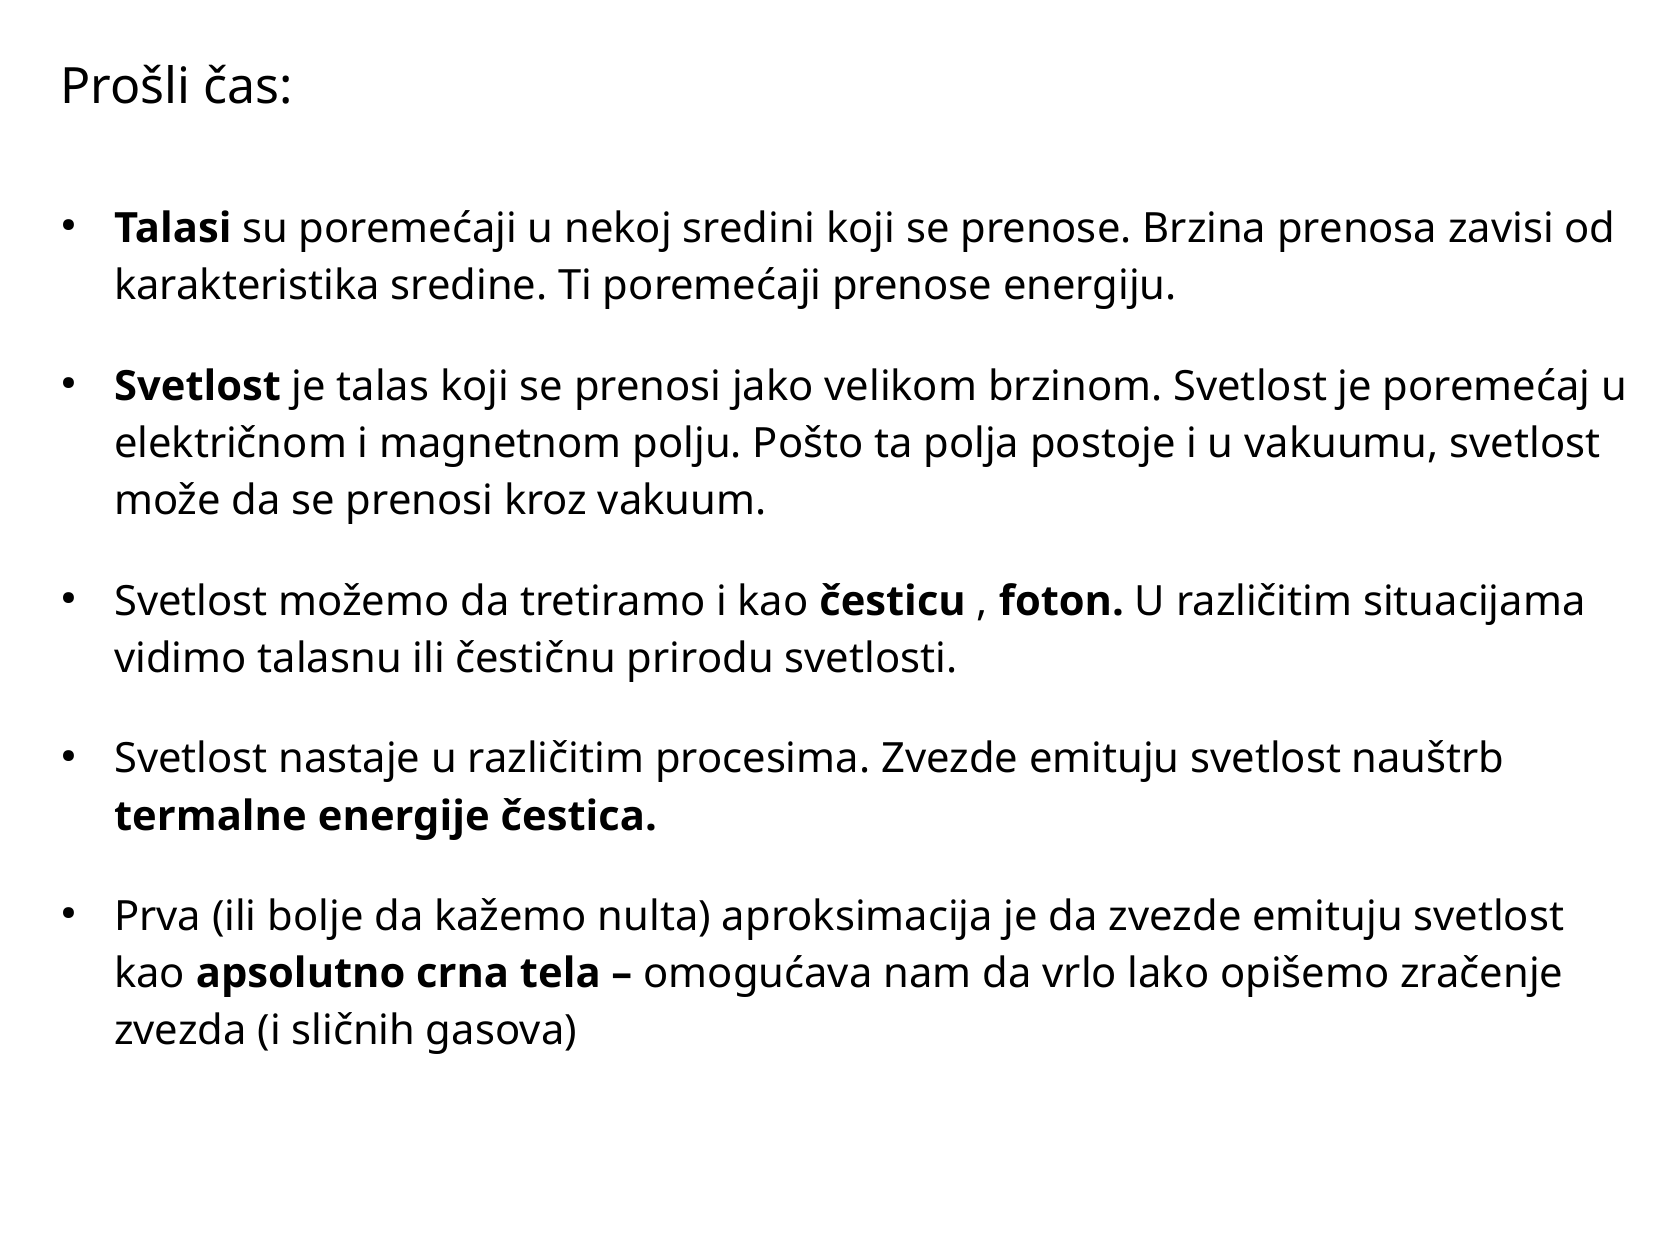

# Prošli čas:
Talasi su poremećaji u nekoj sredini koji se prenose. Brzina prenosa zavisi od karakteristika sredine. Ti poremećaji prenose energiju.
Svetlost je talas koji se prenosi jako velikom brzinom. Svetlost je poremećaj u električnom i magnetnom polju. Pošto ta polja postoje i u vakuumu, svetlost može da se prenosi kroz vakuum.
Svetlost možemo da tretiramo i kao česticu , foton. U različitim situacijama vidimo talasnu ili čestičnu prirodu svetlosti.
Svetlost nastaje u različitim procesima. Zvezde emituju svetlost nauštrb termalne energije čestica.
Prva (ili bolje da kažemo nulta) aproksimacija je da zvezde emituju svetlost kao apsolutno crna tela – omogućava nam da vrlo lako opišemo zračenje zvezda (i sličnih gasova)